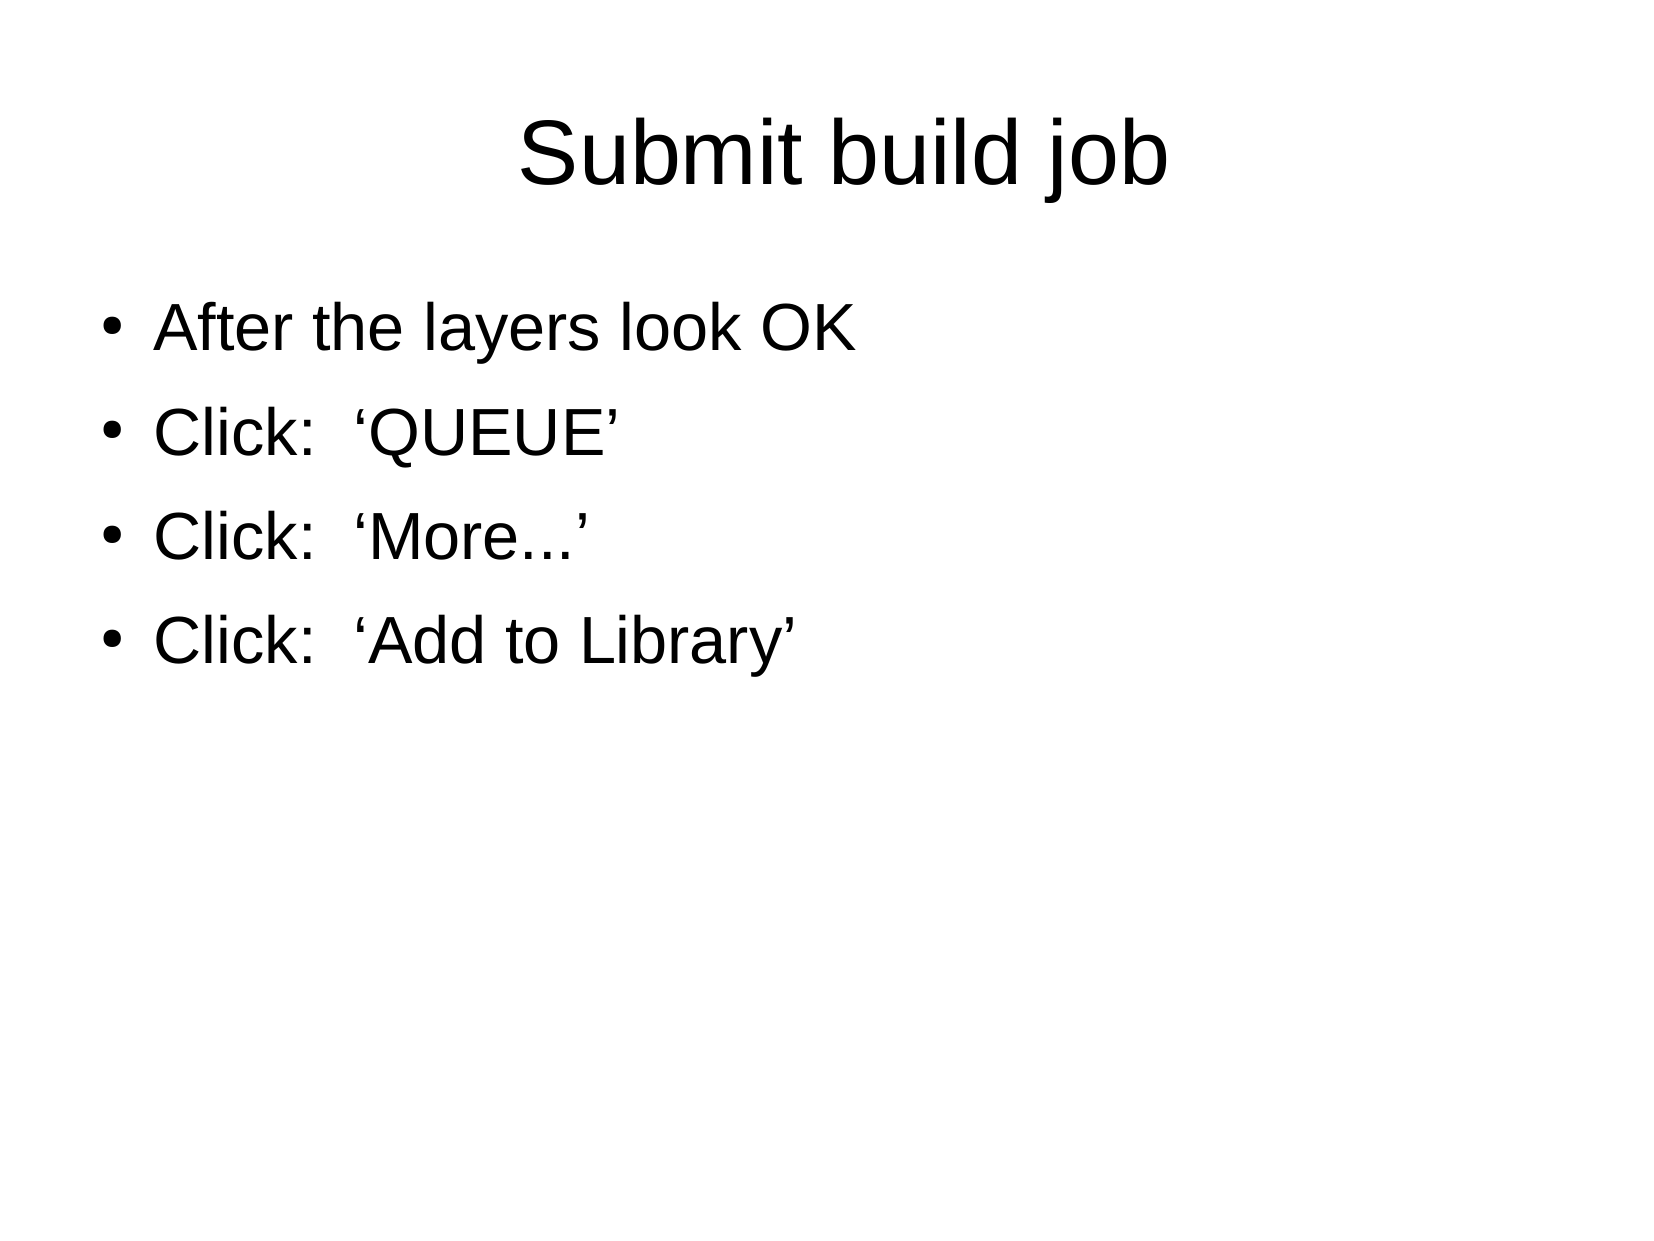

# Submit build job
After the layers look OK
Click: ‘QUEUE’
Click: ‘More...’
Click: ‘Add to Library’